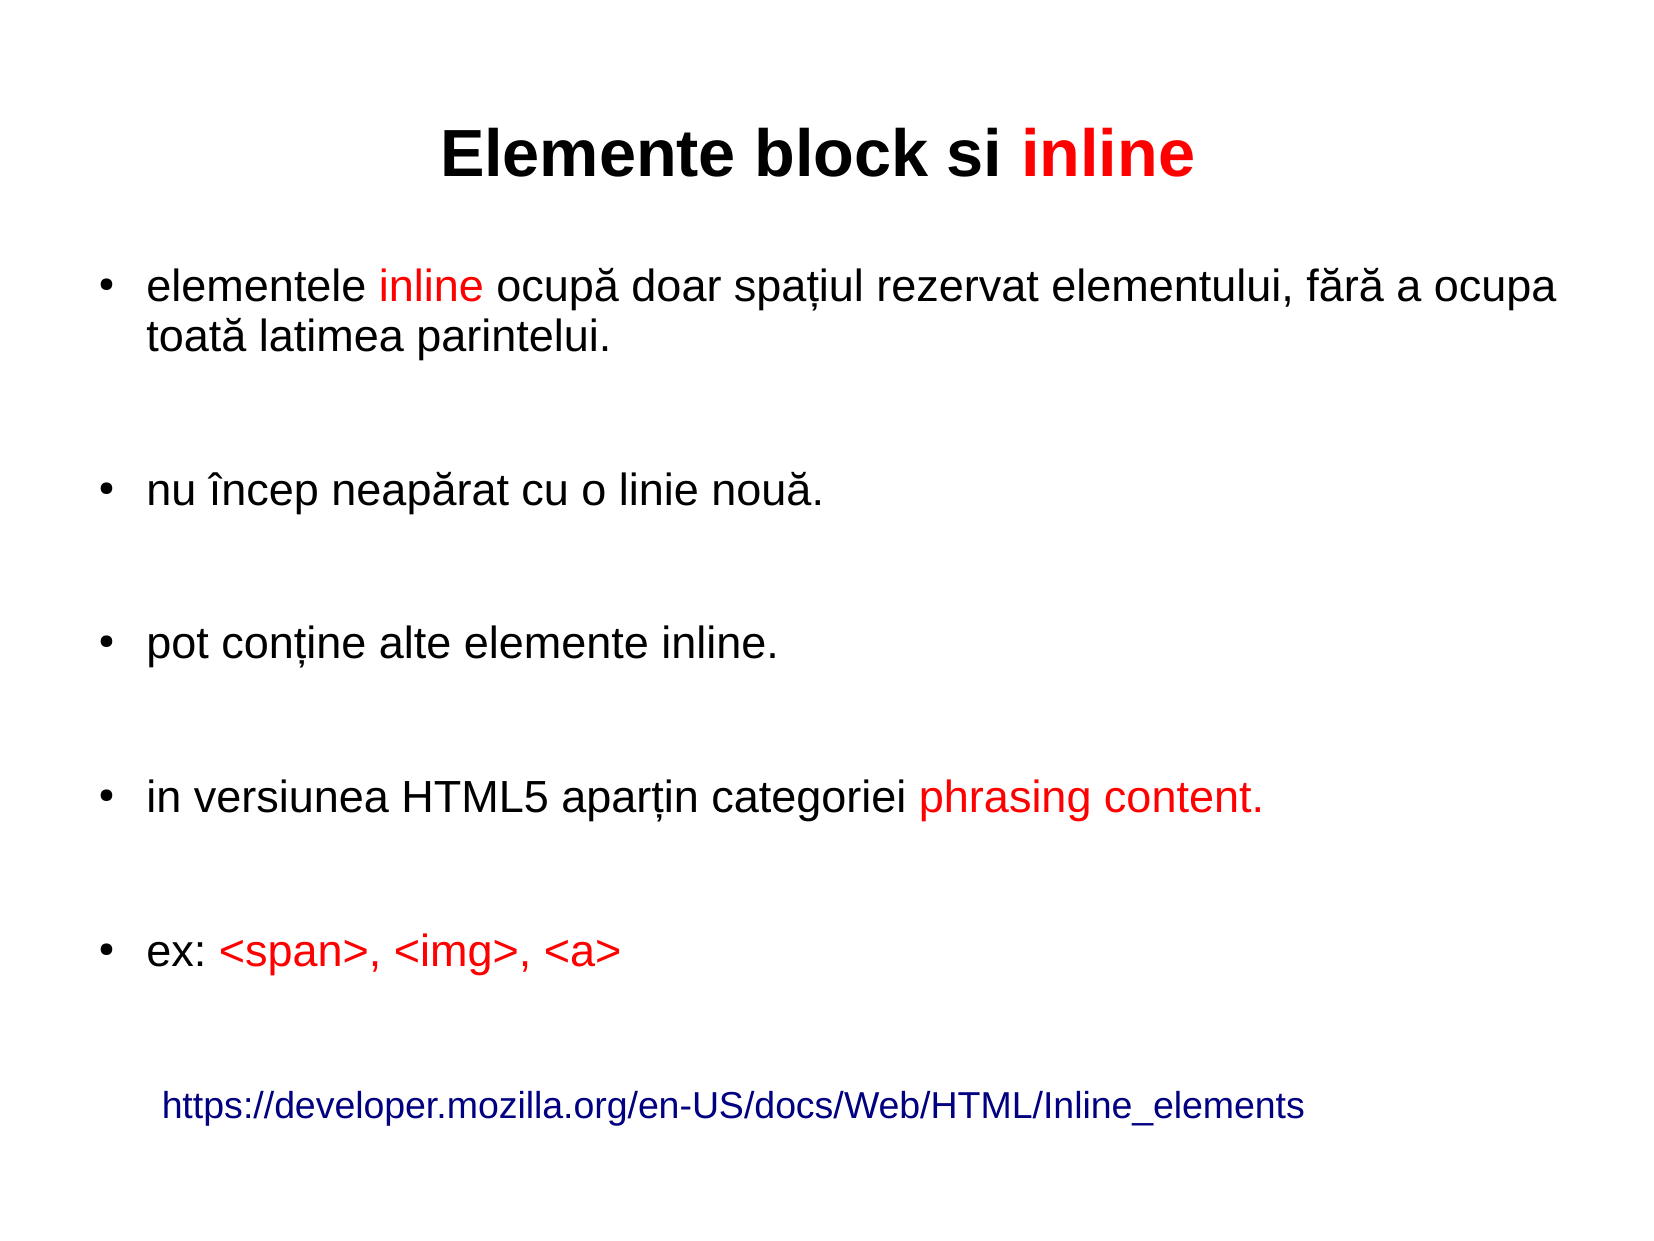

# Elemente block si inline
elementele inline ocupă doar spațiul rezervat elementului, fără a ocupa toată latimea parintelui.
nu încep neapărat cu o linie nouă.
pot conține alte elemente inline.
in versiunea HTML5 aparțin categoriei phrasing content.
ex: <span>, <img>, <a>
https://developer.mozilla.org/en-US/docs/Web/HTML/Inline_elements